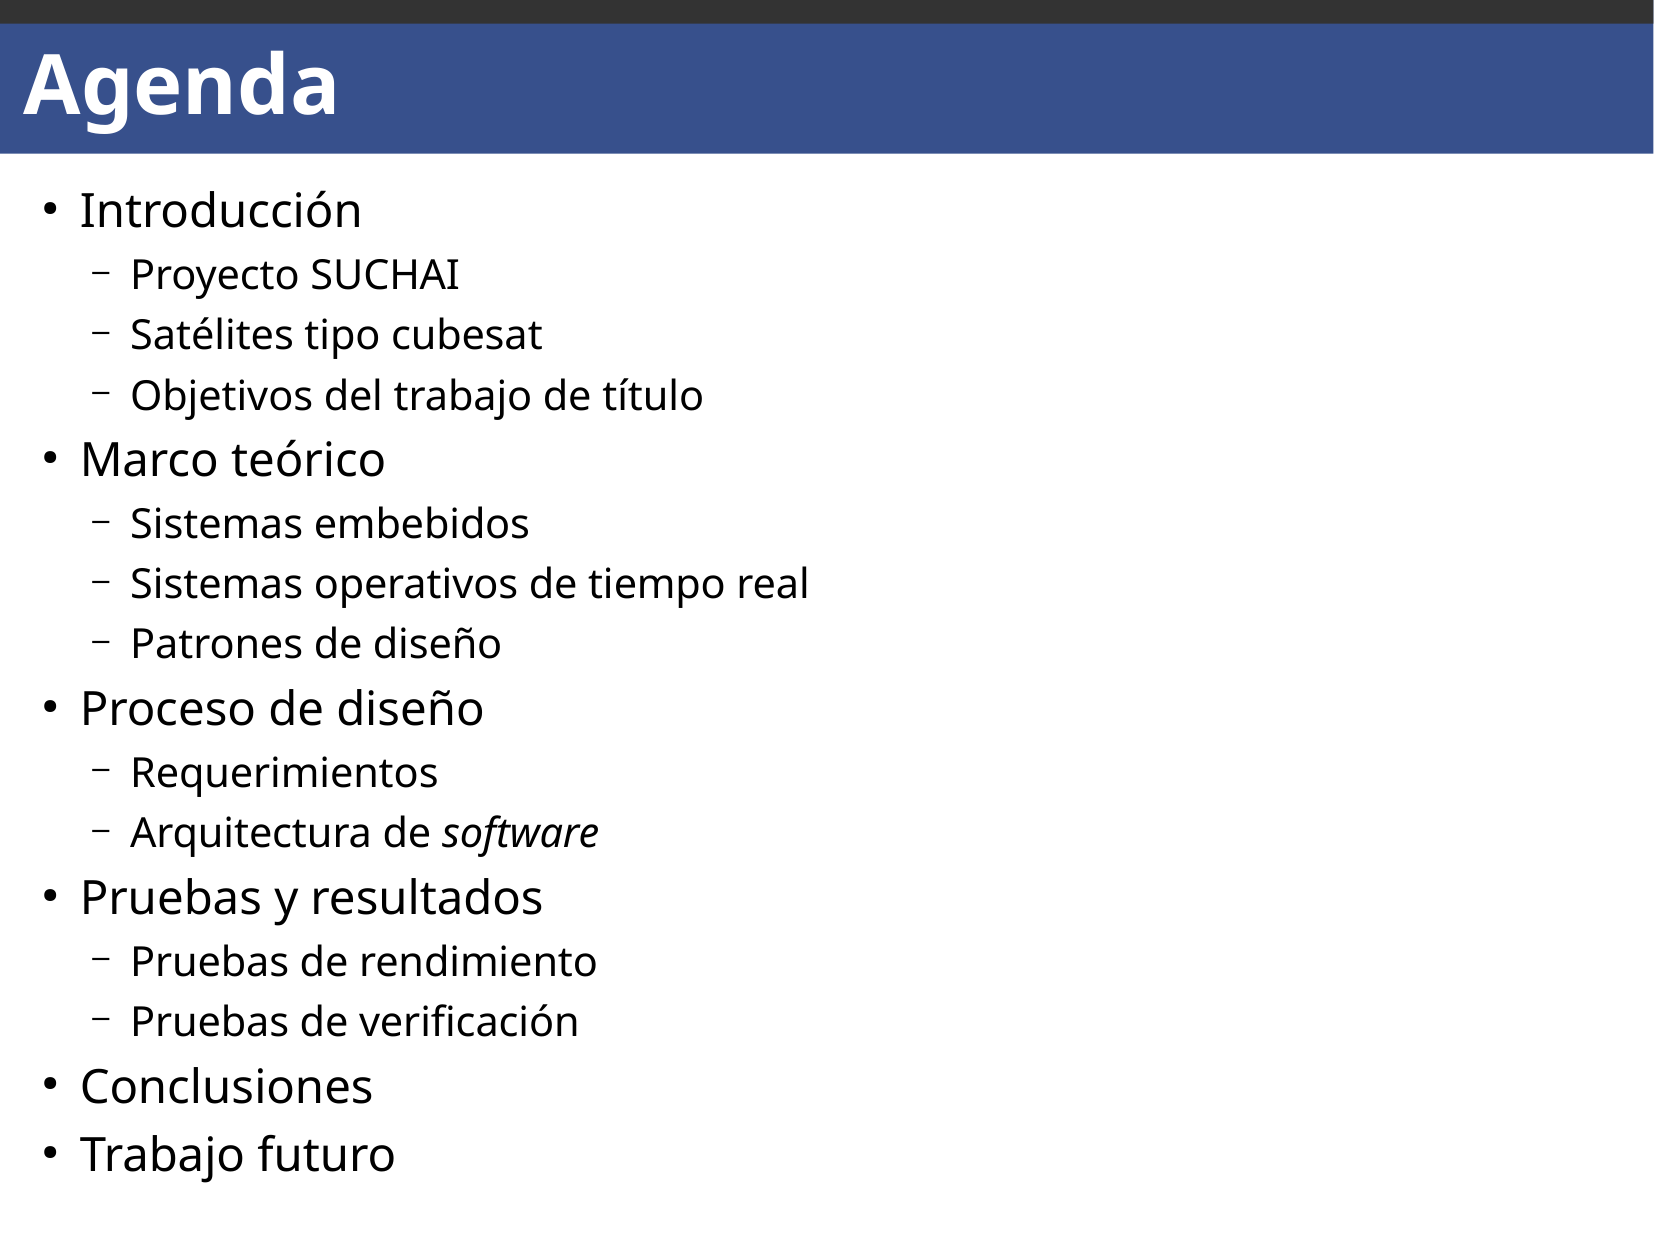

# Agenda
Introducción
Proyecto SUCHAI
Satélites tipo cubesat
Objetivos del trabajo de título
Marco teórico
Sistemas embebidos
Sistemas operativos de tiempo real
Patrones de diseño
Proceso de diseño
Requerimientos
Arquitectura de software
Pruebas y resultados
Pruebas de rendimiento
Pruebas de verificación
Conclusiones
Trabajo futuro